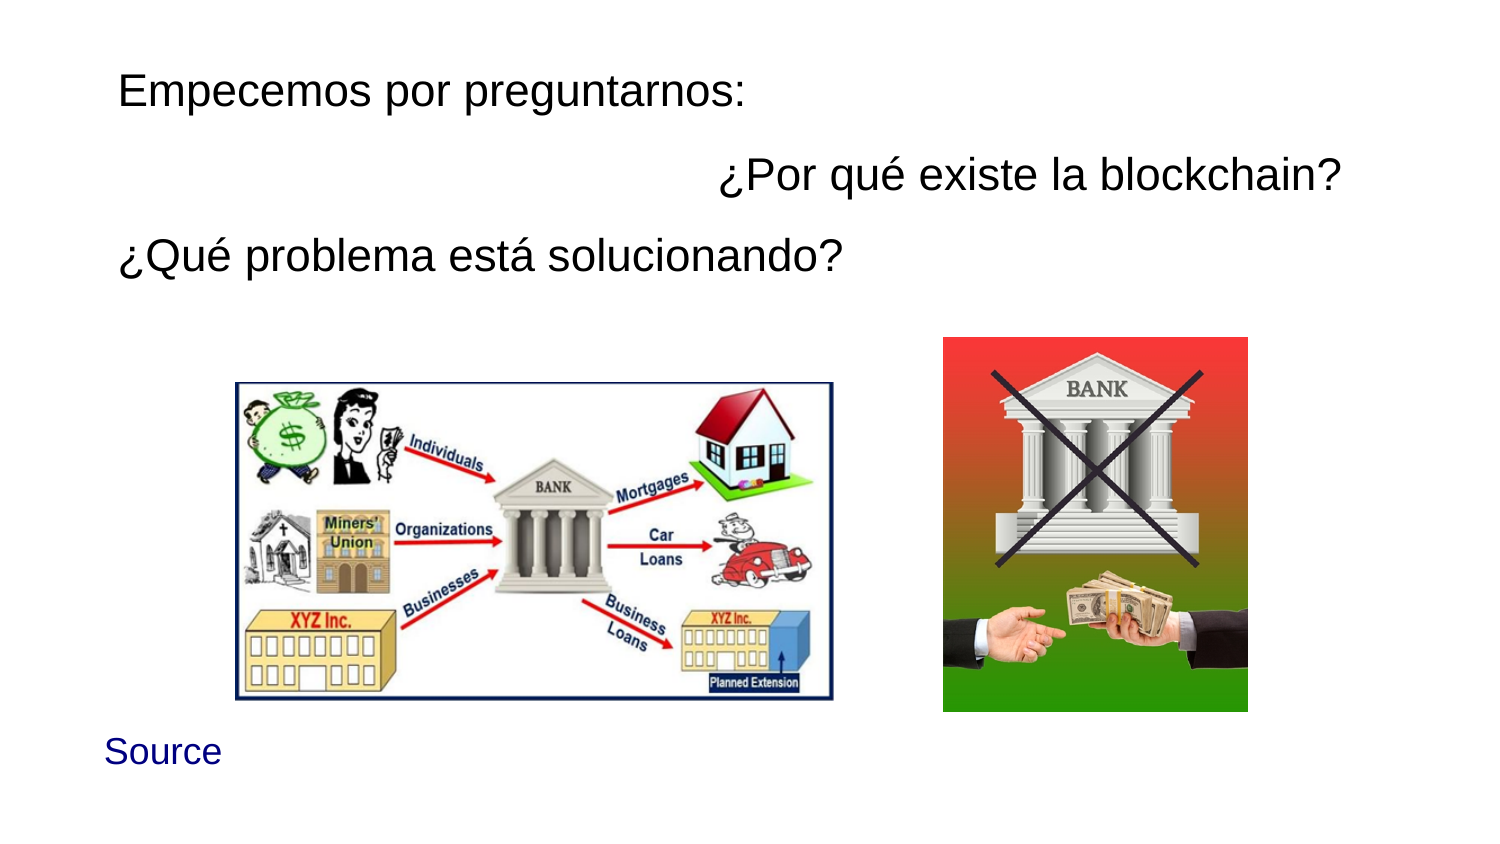

Empecemos por preguntarnos:
								¿Por qué existe la blockchain?
¿Qué problema está solucionando?
#
Source